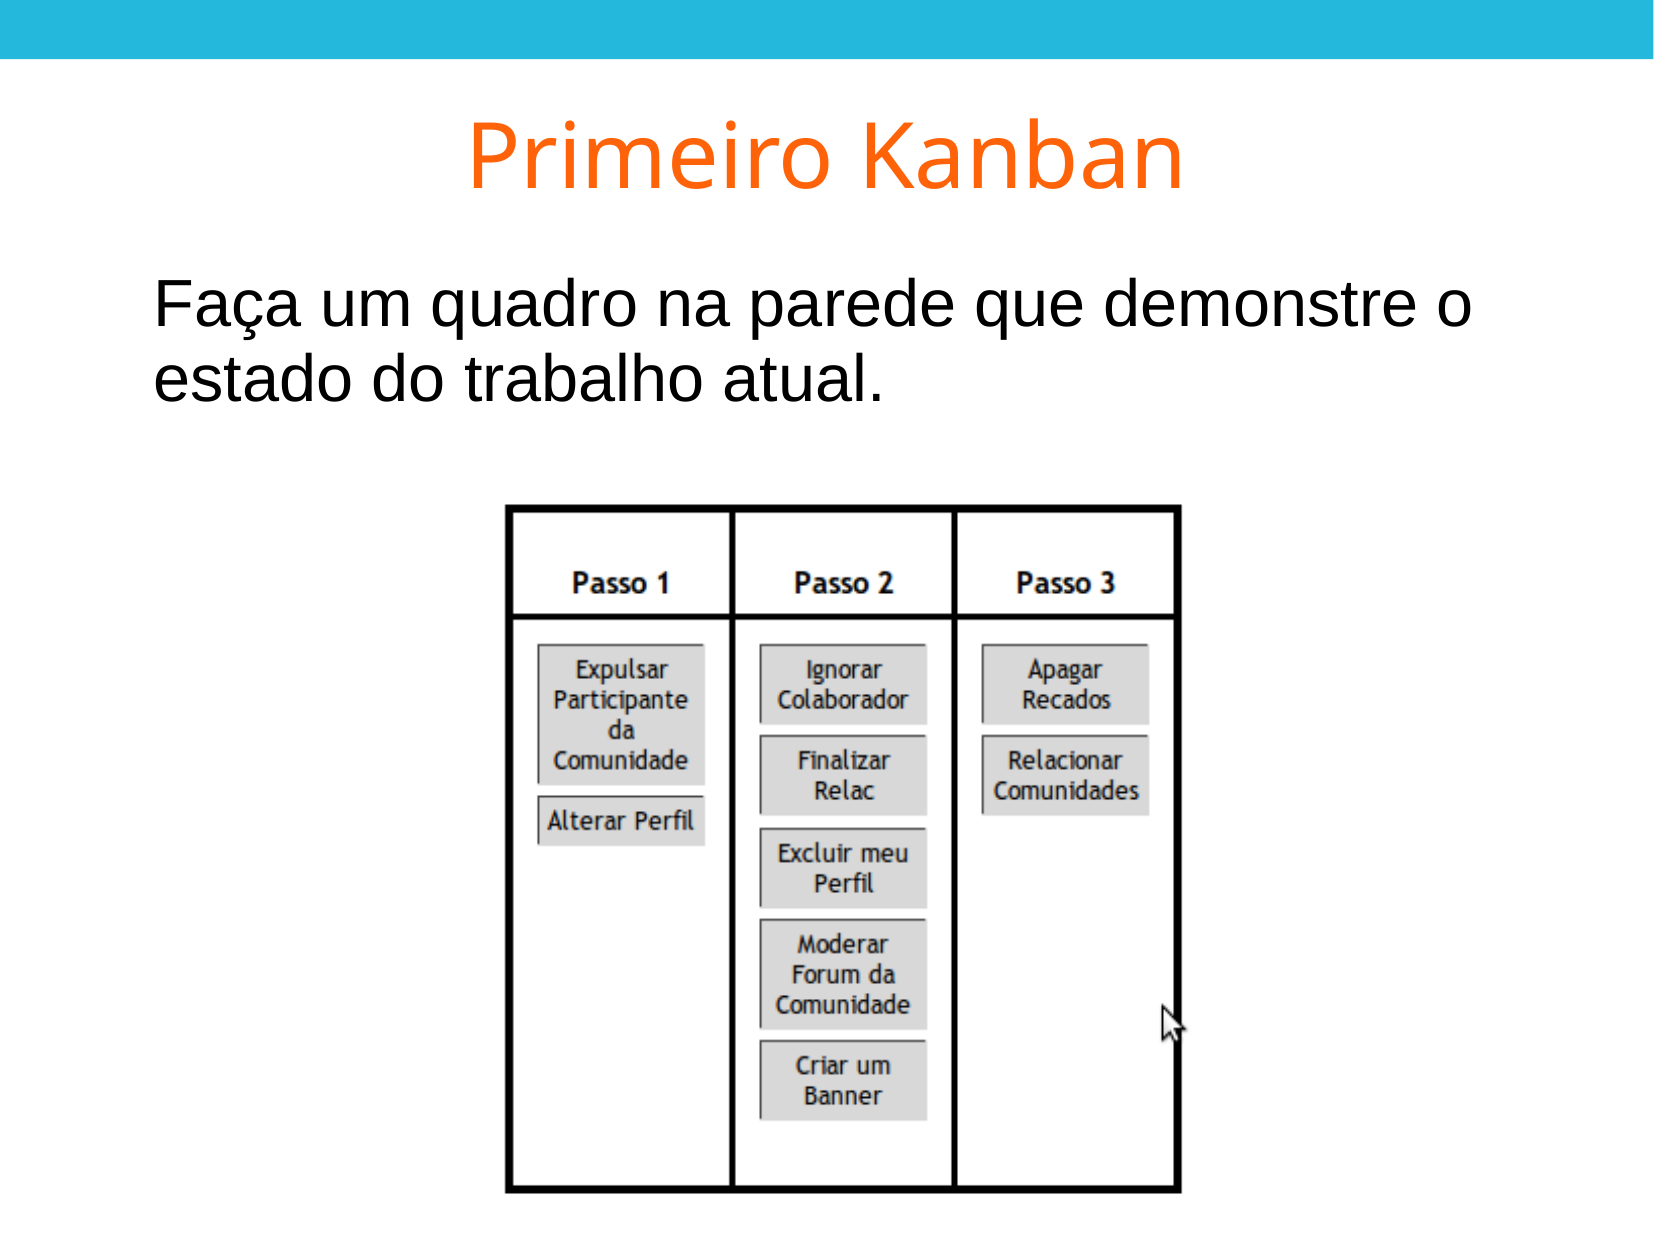

# Primeiro Kanban
Faça um quadro na parede que demonstre o estado do trabalho atual.